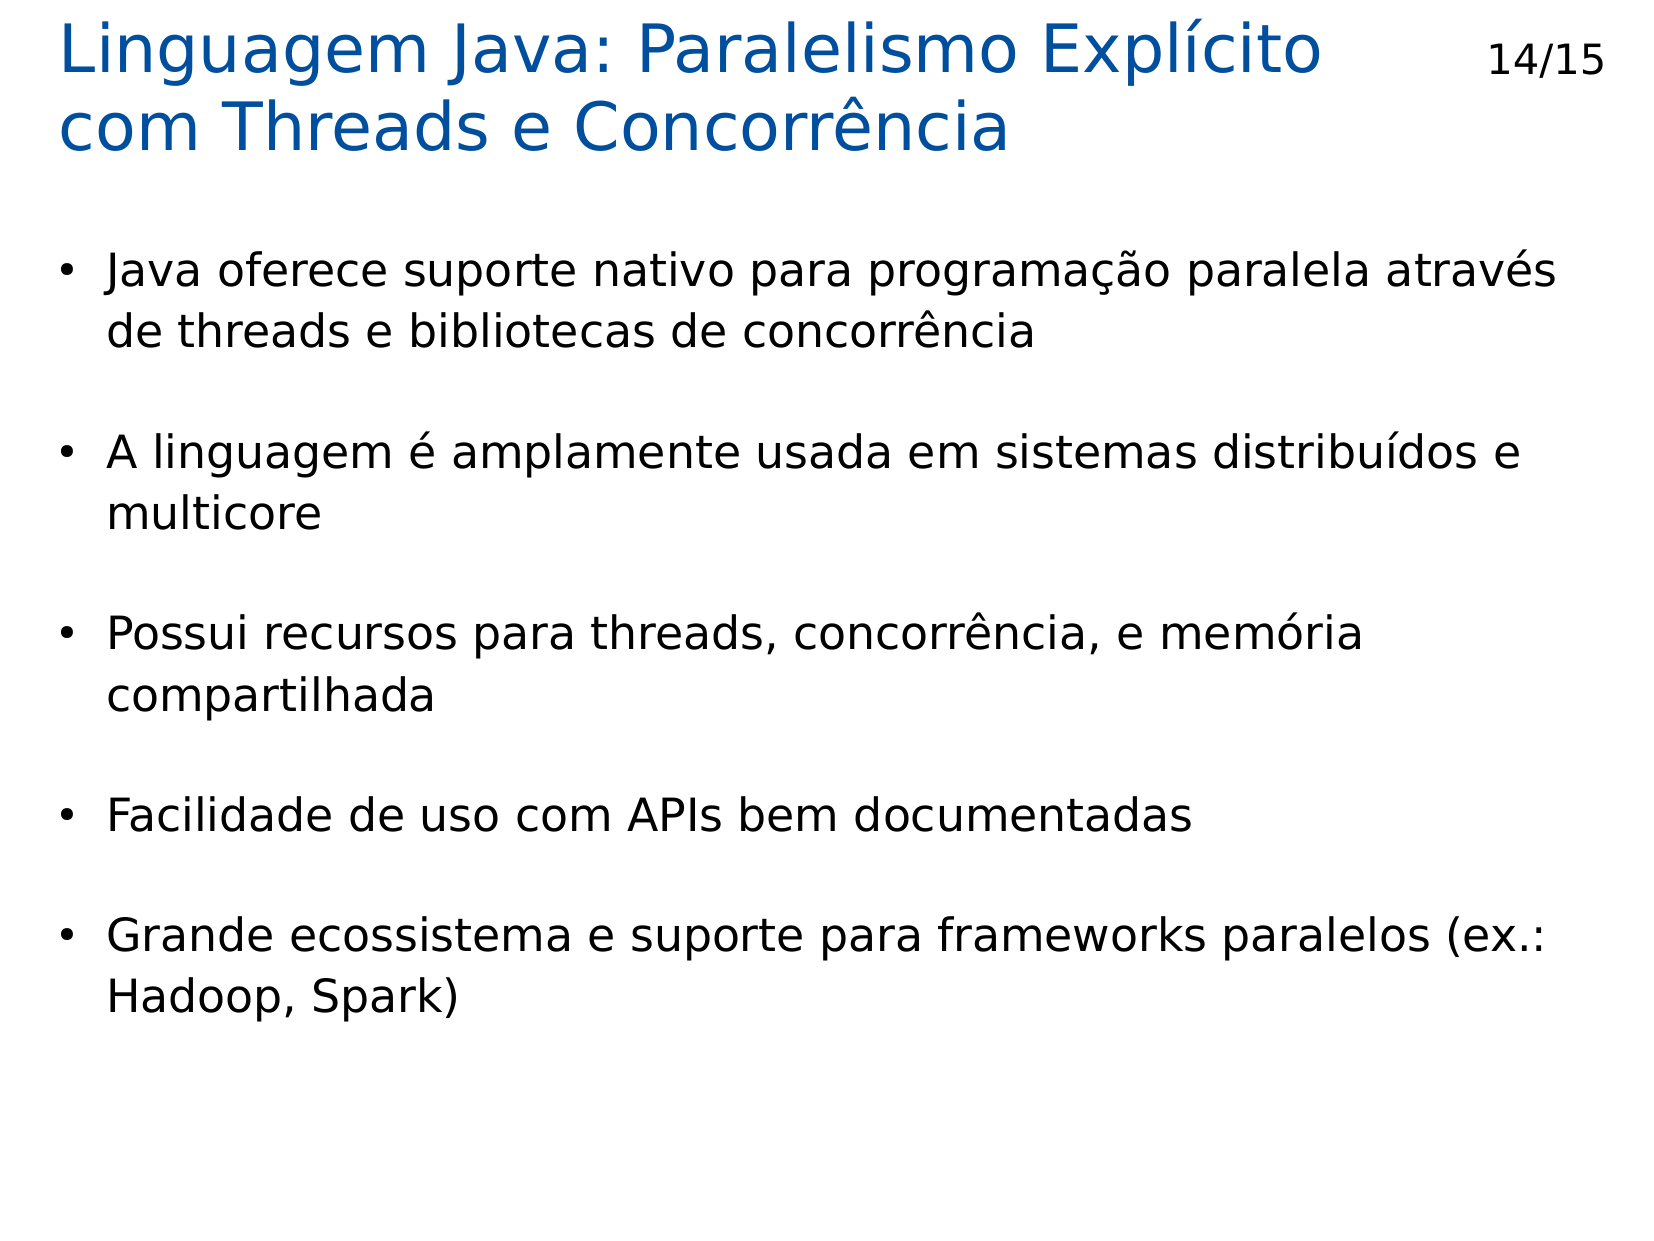

# Linguagem Java: Paralelismo Explícito com Threads e Concorrência
14
Java oferece suporte nativo para programação paralela através de threads e bibliotecas de concorrência
A linguagem é amplamente usada em sistemas distribuídos e multicore
Possui recursos para threads, concorrência, e memória compartilhada
Facilidade de uso com APIs bem documentadas
Grande ecossistema e suporte para frameworks paralelos (ex.: Hadoop, Spark)